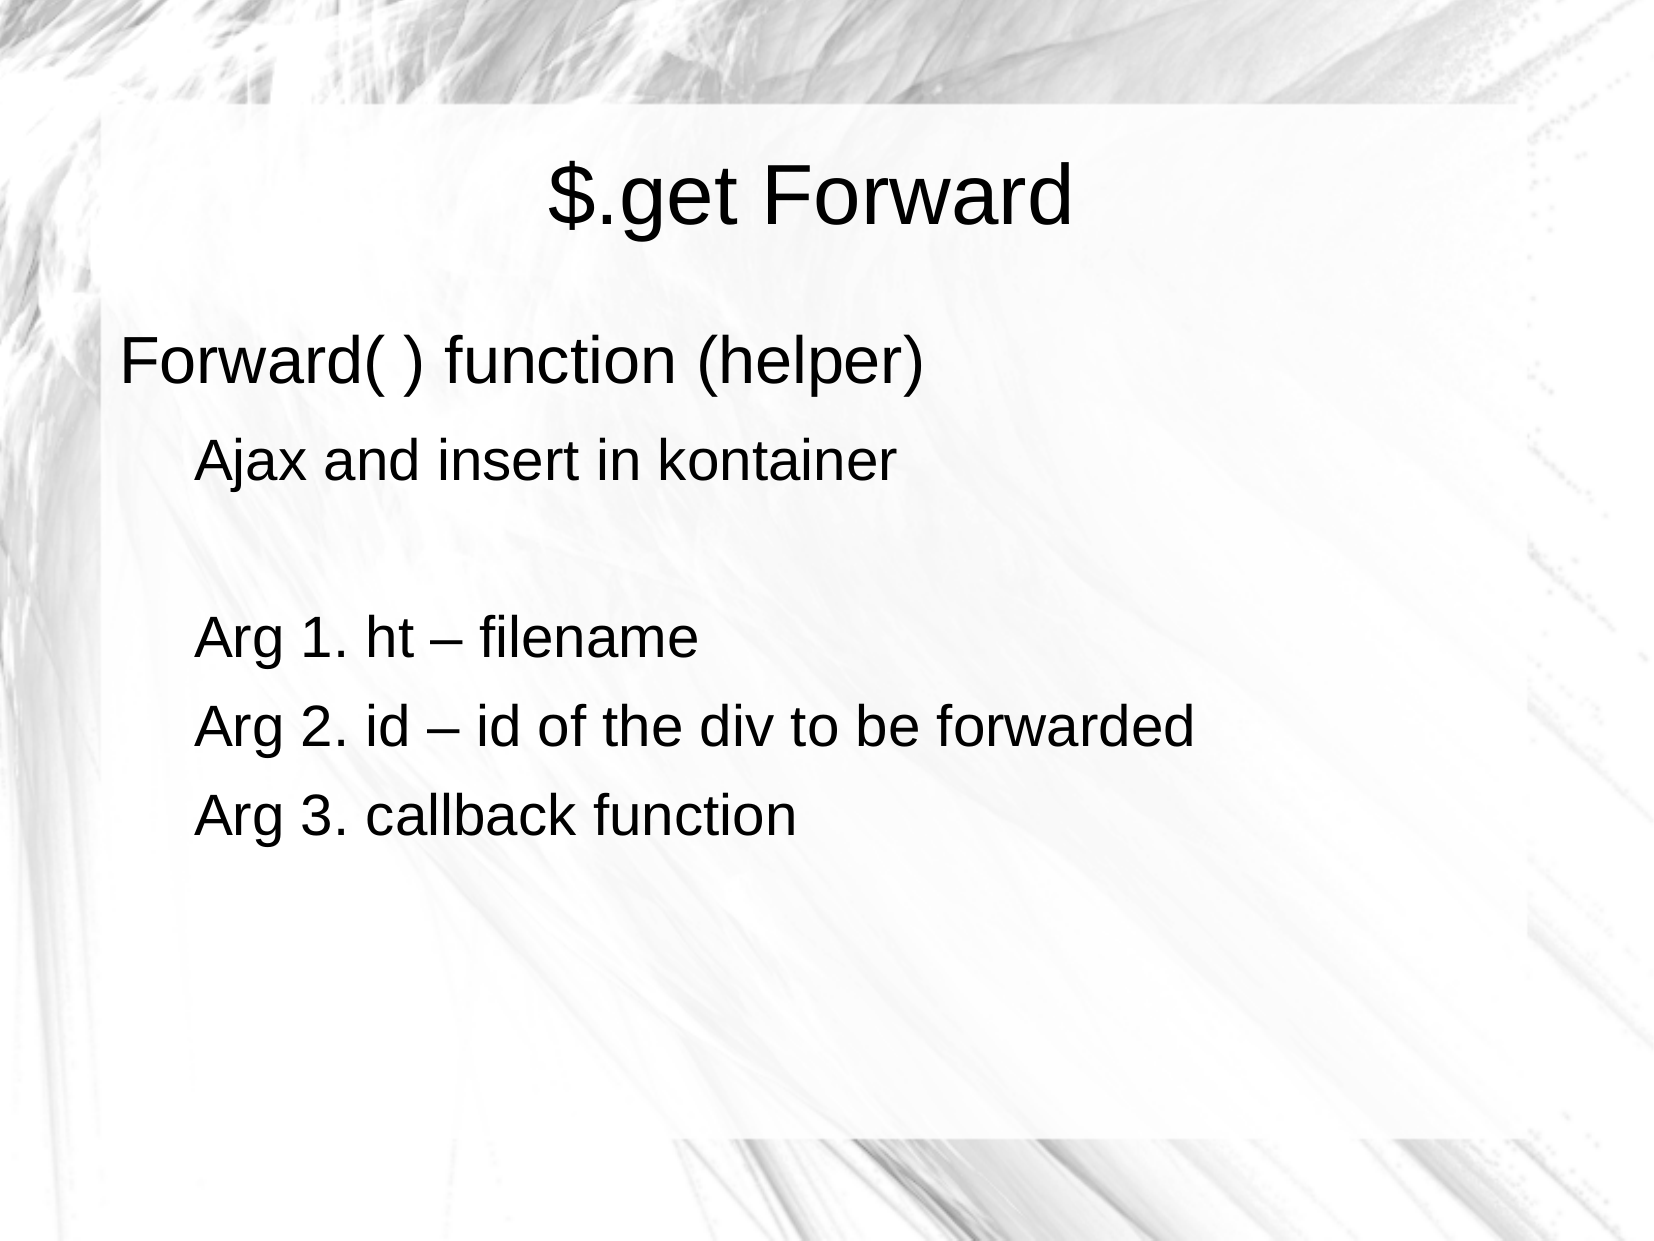

# $.get Forward
Forward( ) function (helper)
Ajax and insert in kontainer
Arg 1. ht – filename
Arg 2. id – id of the div to be forwarded
Arg 3. callback function